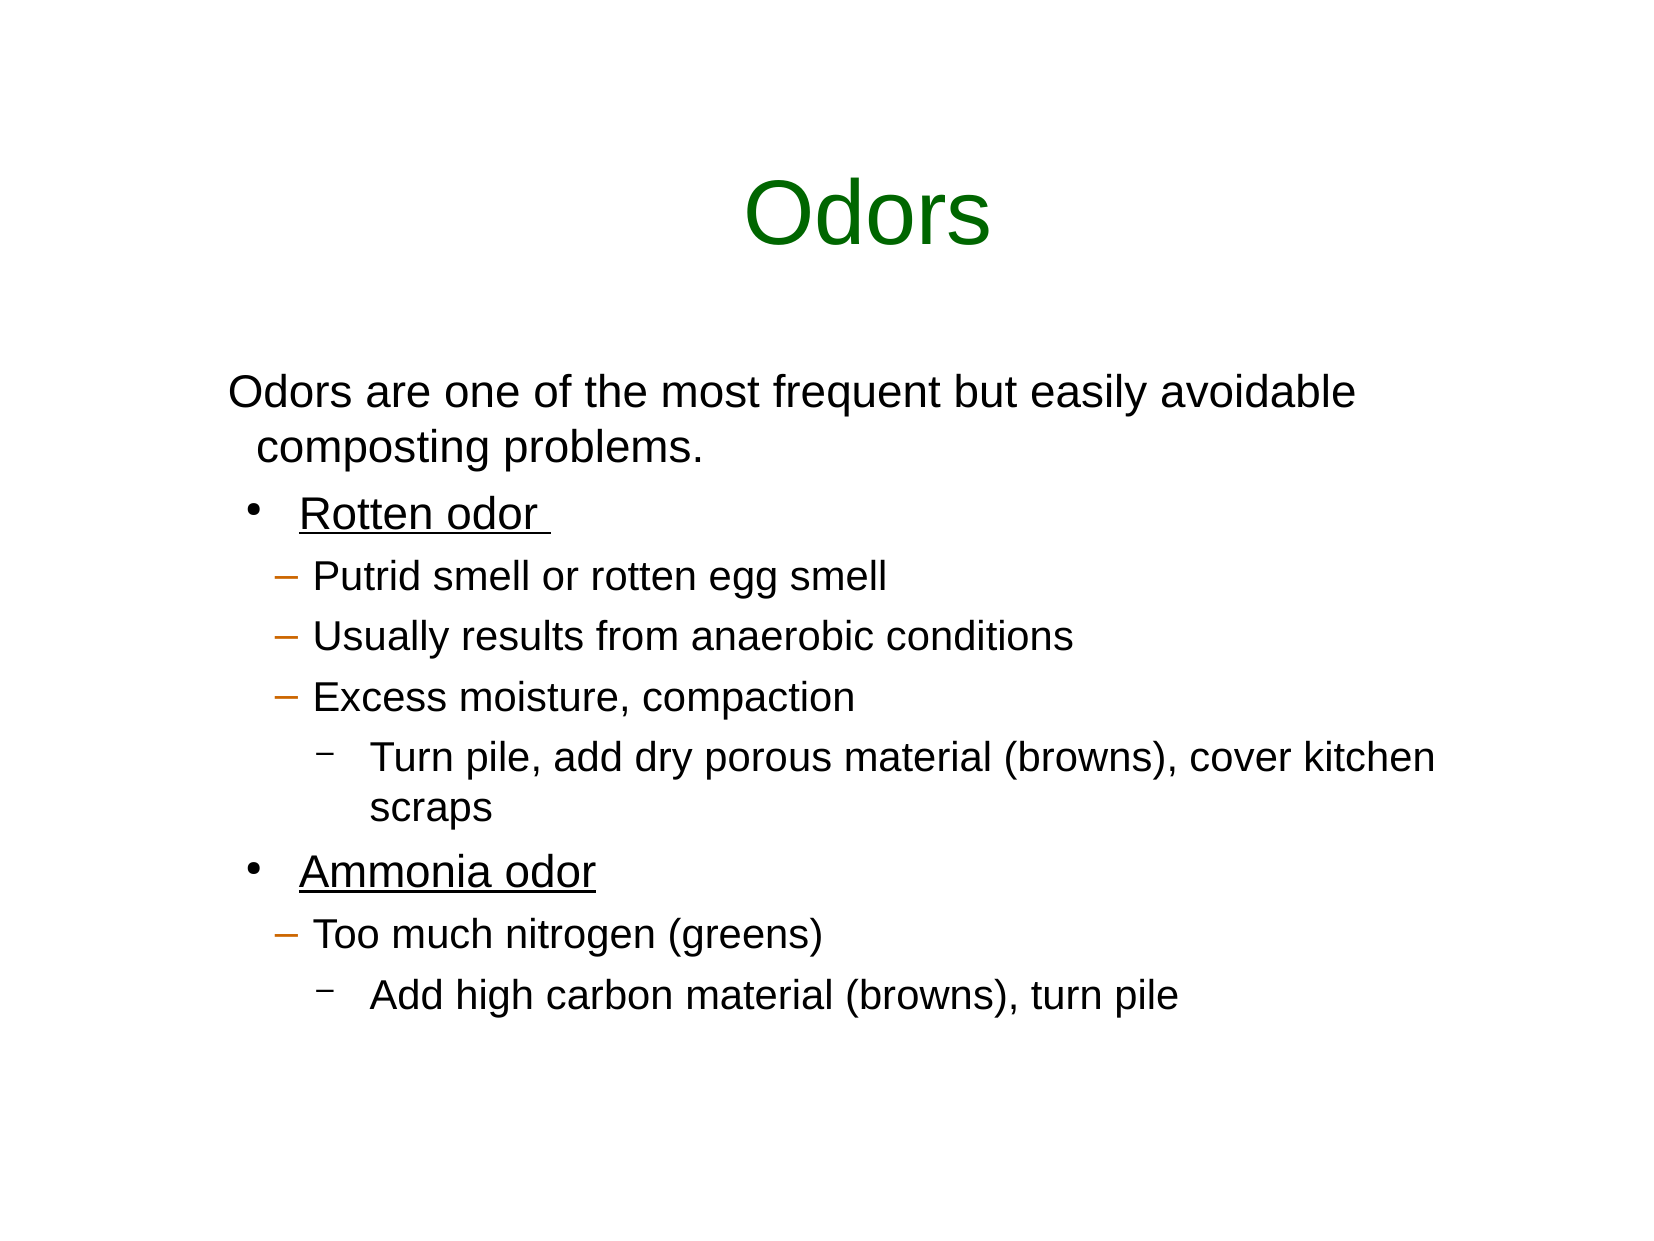

# Odors
Odors are one of the most frequent but easily avoidable composting problems.
Rotten odor
Putrid smell or rotten egg smell
Usually results from anaerobic conditions
Excess moisture, compaction
Turn pile, add dry porous material (browns), cover kitchen scraps
Ammonia odor
Too much nitrogen (greens)
Add high carbon material (browns), turn pile